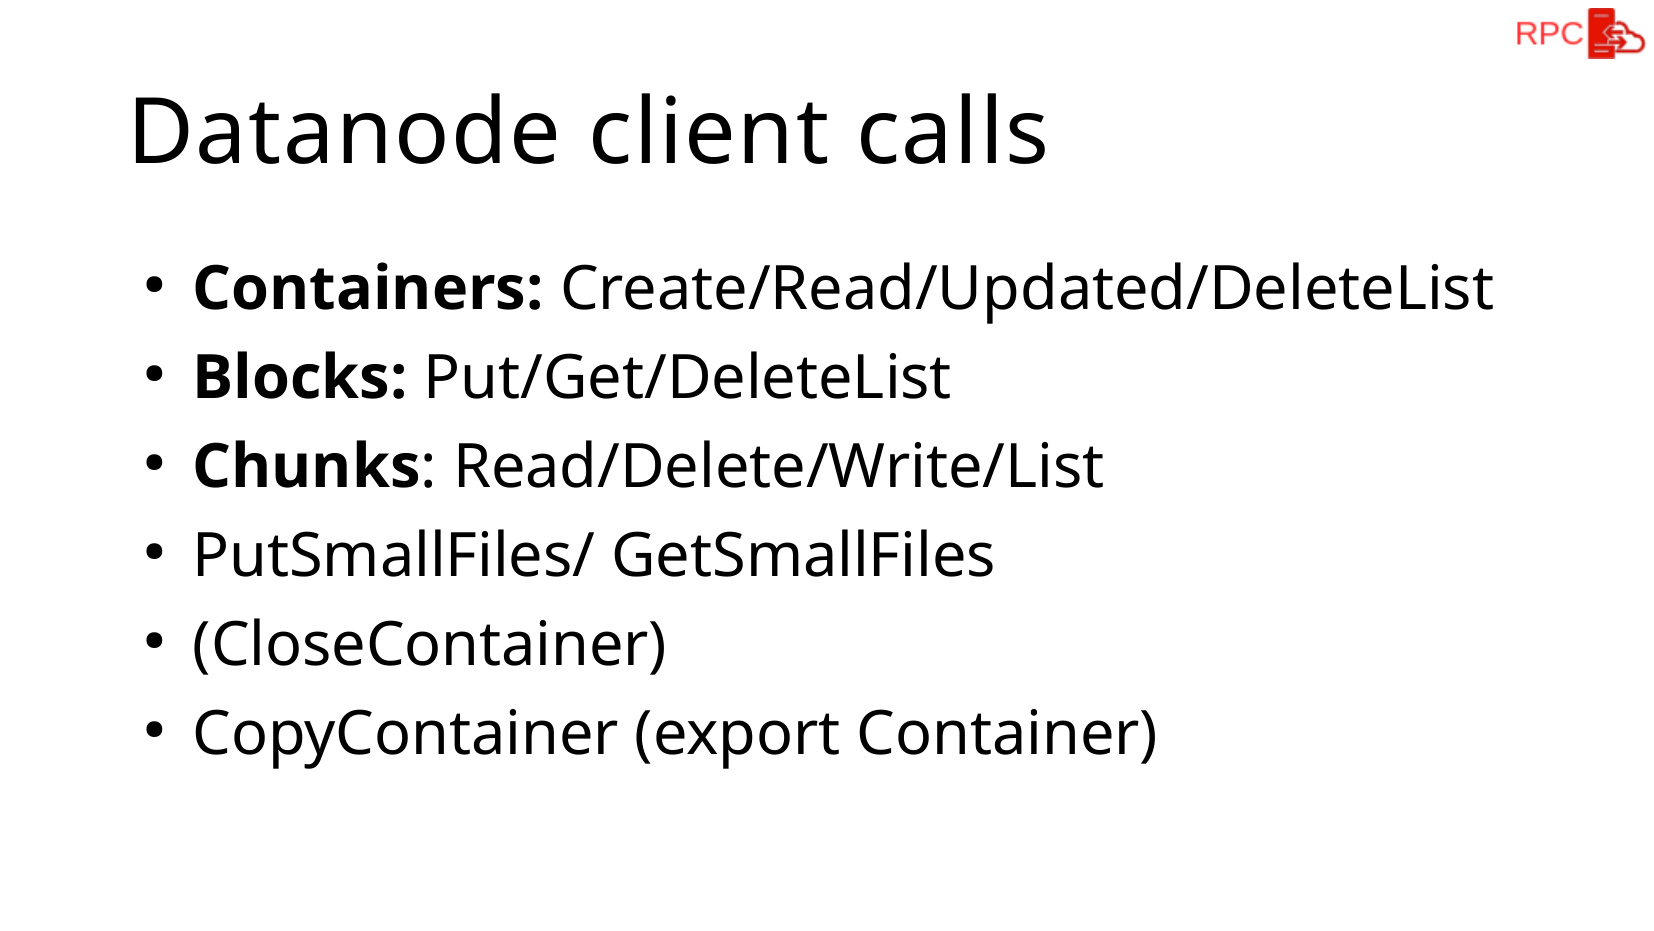

# Datanode client calls
Containers: Create/Read/Updated/DeleteList
Blocks: Put/Get/DeleteList
Chunks: Read/Delete/Write/List
PutSmallFiles/ GetSmallFiles
(CloseContainer)
CopyContainer (export Container)